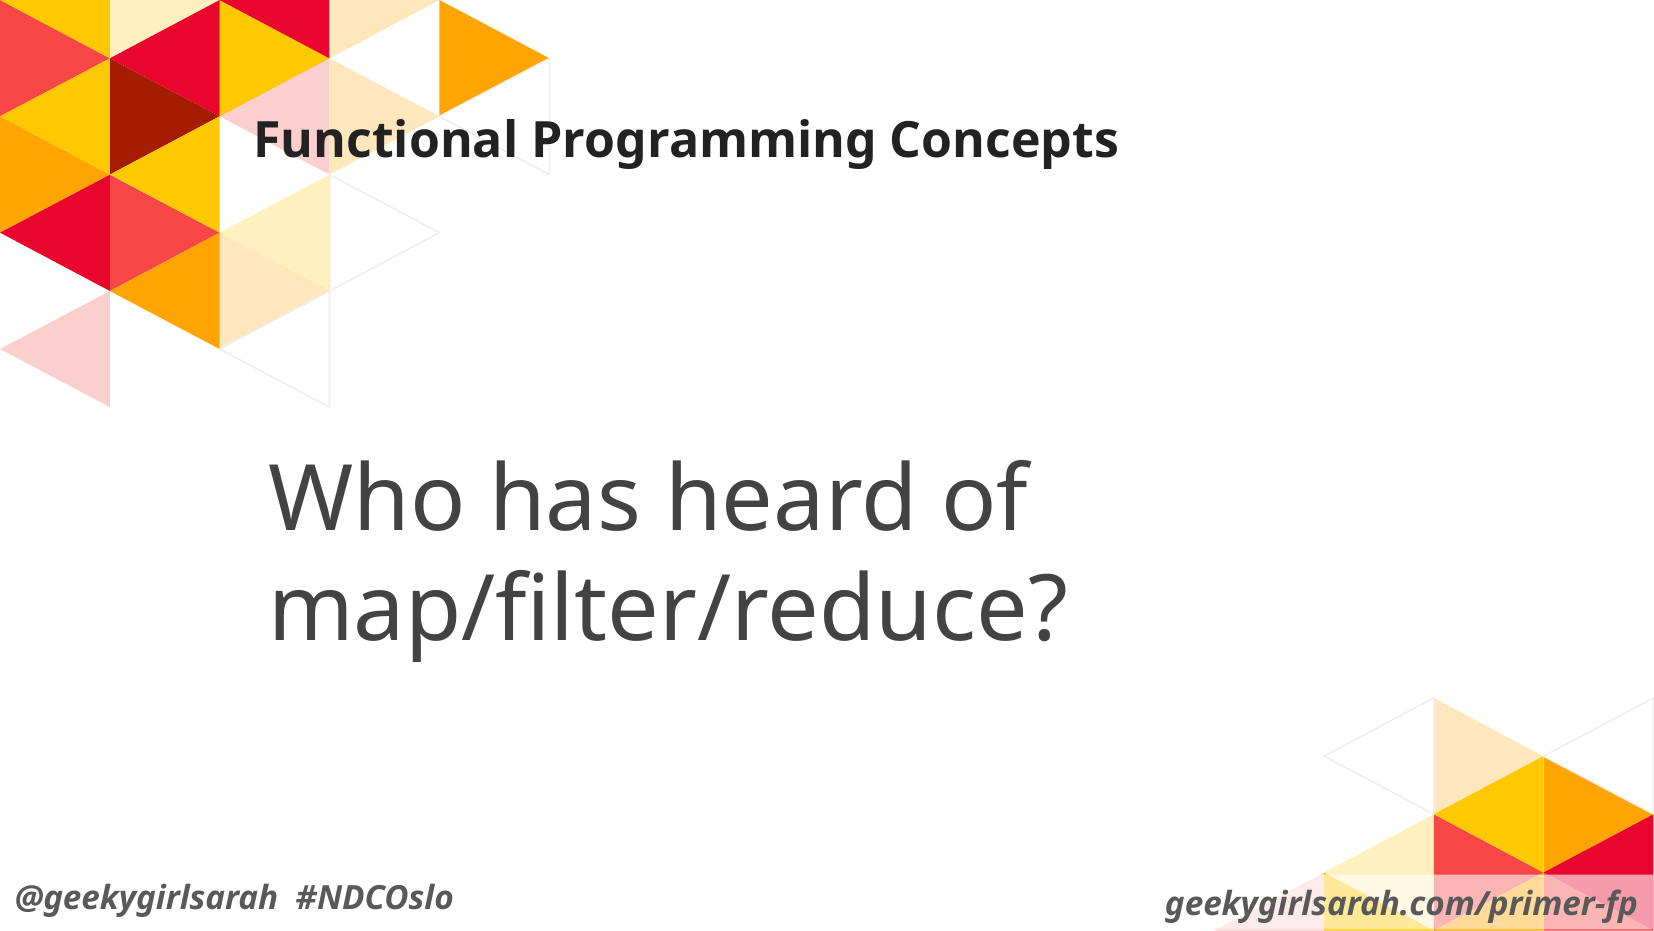

# Functional Programming Concepts
Who has heard of map/filter/reduce?